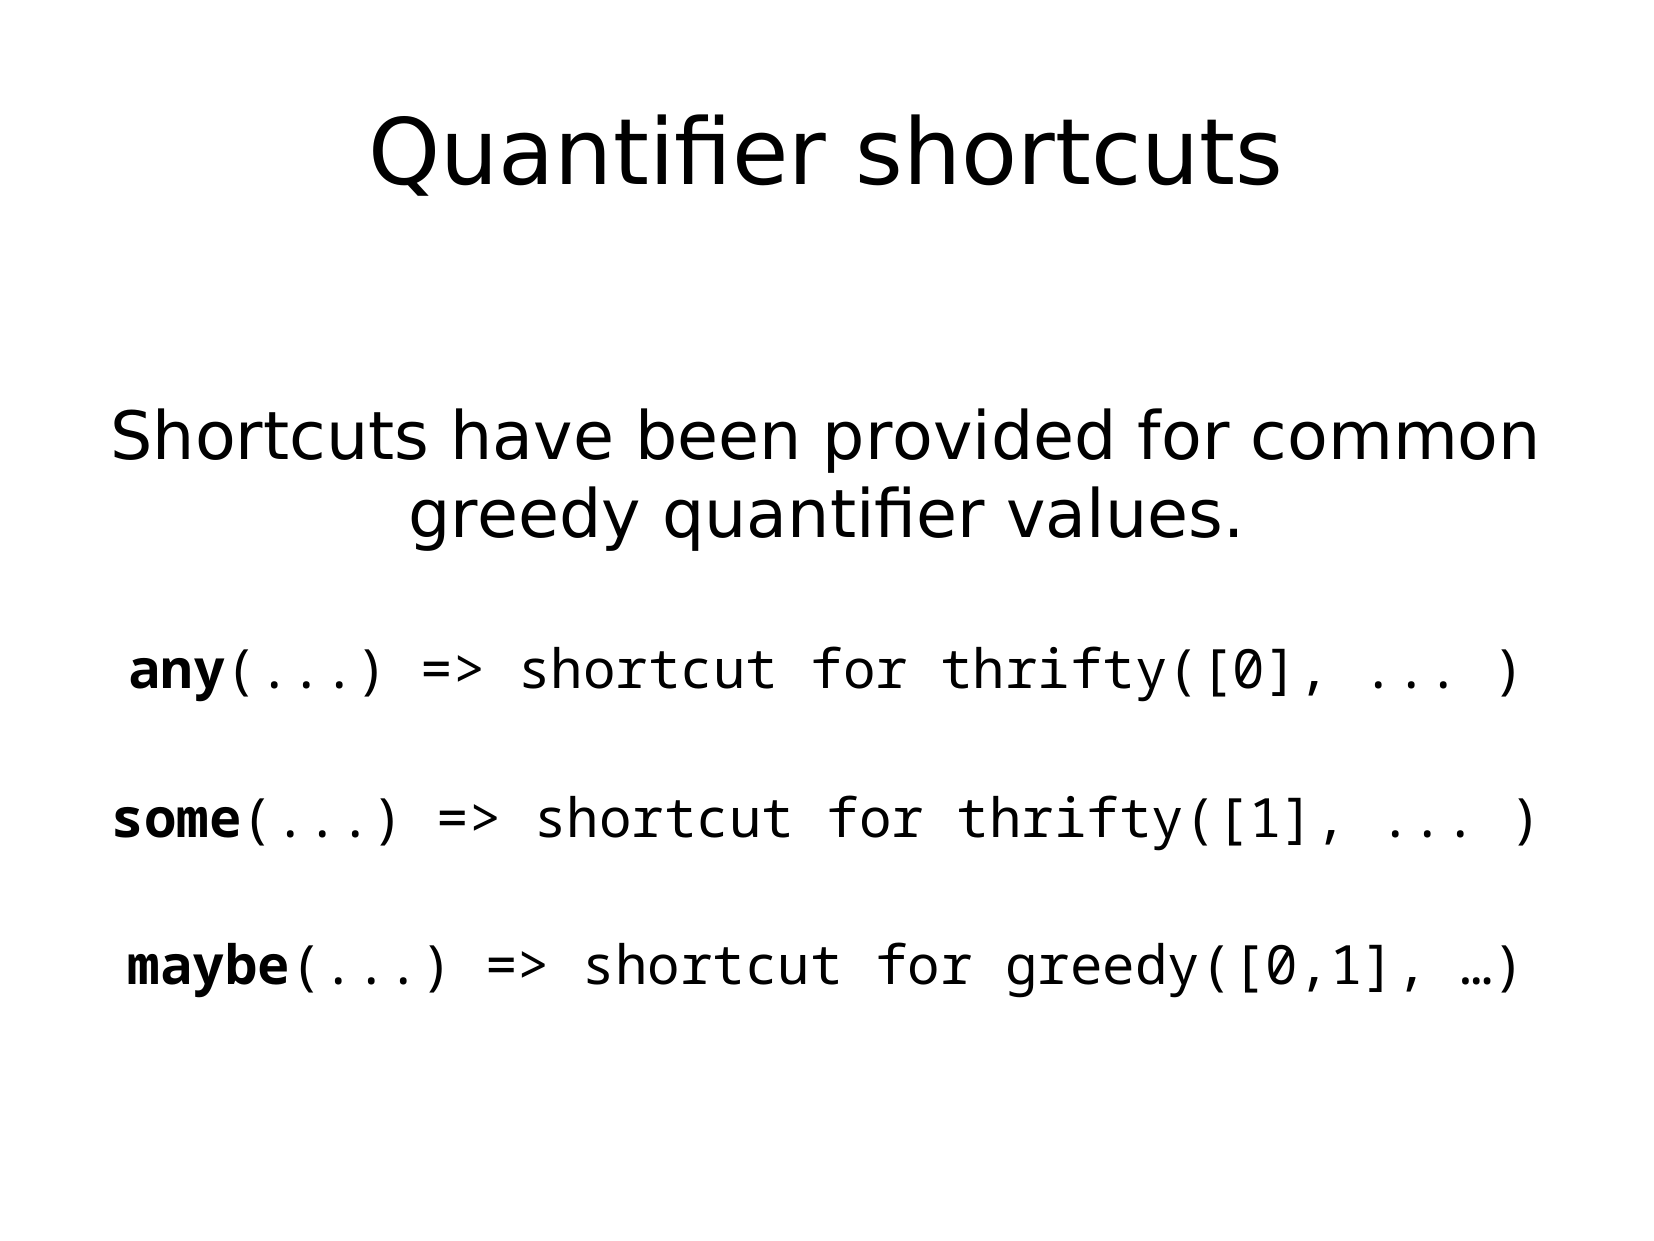

# Quantifier shortcuts
Shortcuts have been provided for common greedy quantifier values.
any(...) => shortcut for thrifty([0], ... )
some(...) => shortcut for thrifty([1], ... )
maybe(...) => shortcut for greedy([0,1], …)